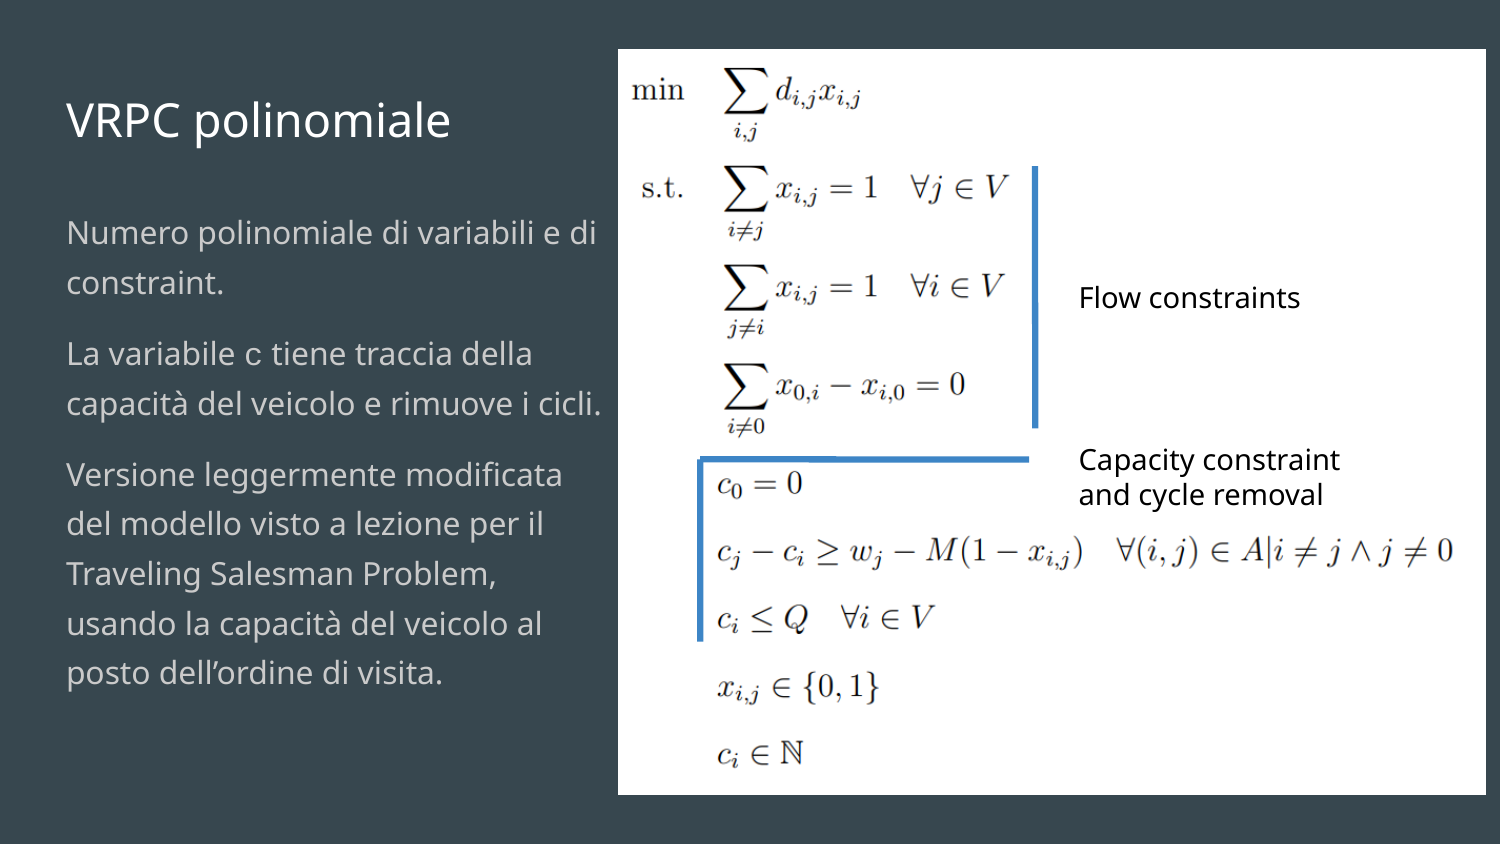

# VRPC polinomiale
Numero polinomiale di variabili e di constraint.
La variabile c tiene traccia della capacità del veicolo e rimuove i cicli.
Versione leggermente modificata del modello visto a lezione per il Traveling Salesman Problem, usando la capacità del veicolo al posto dell’ordine di visita.
Flow constraints
Capacity constraint
and cycle removal